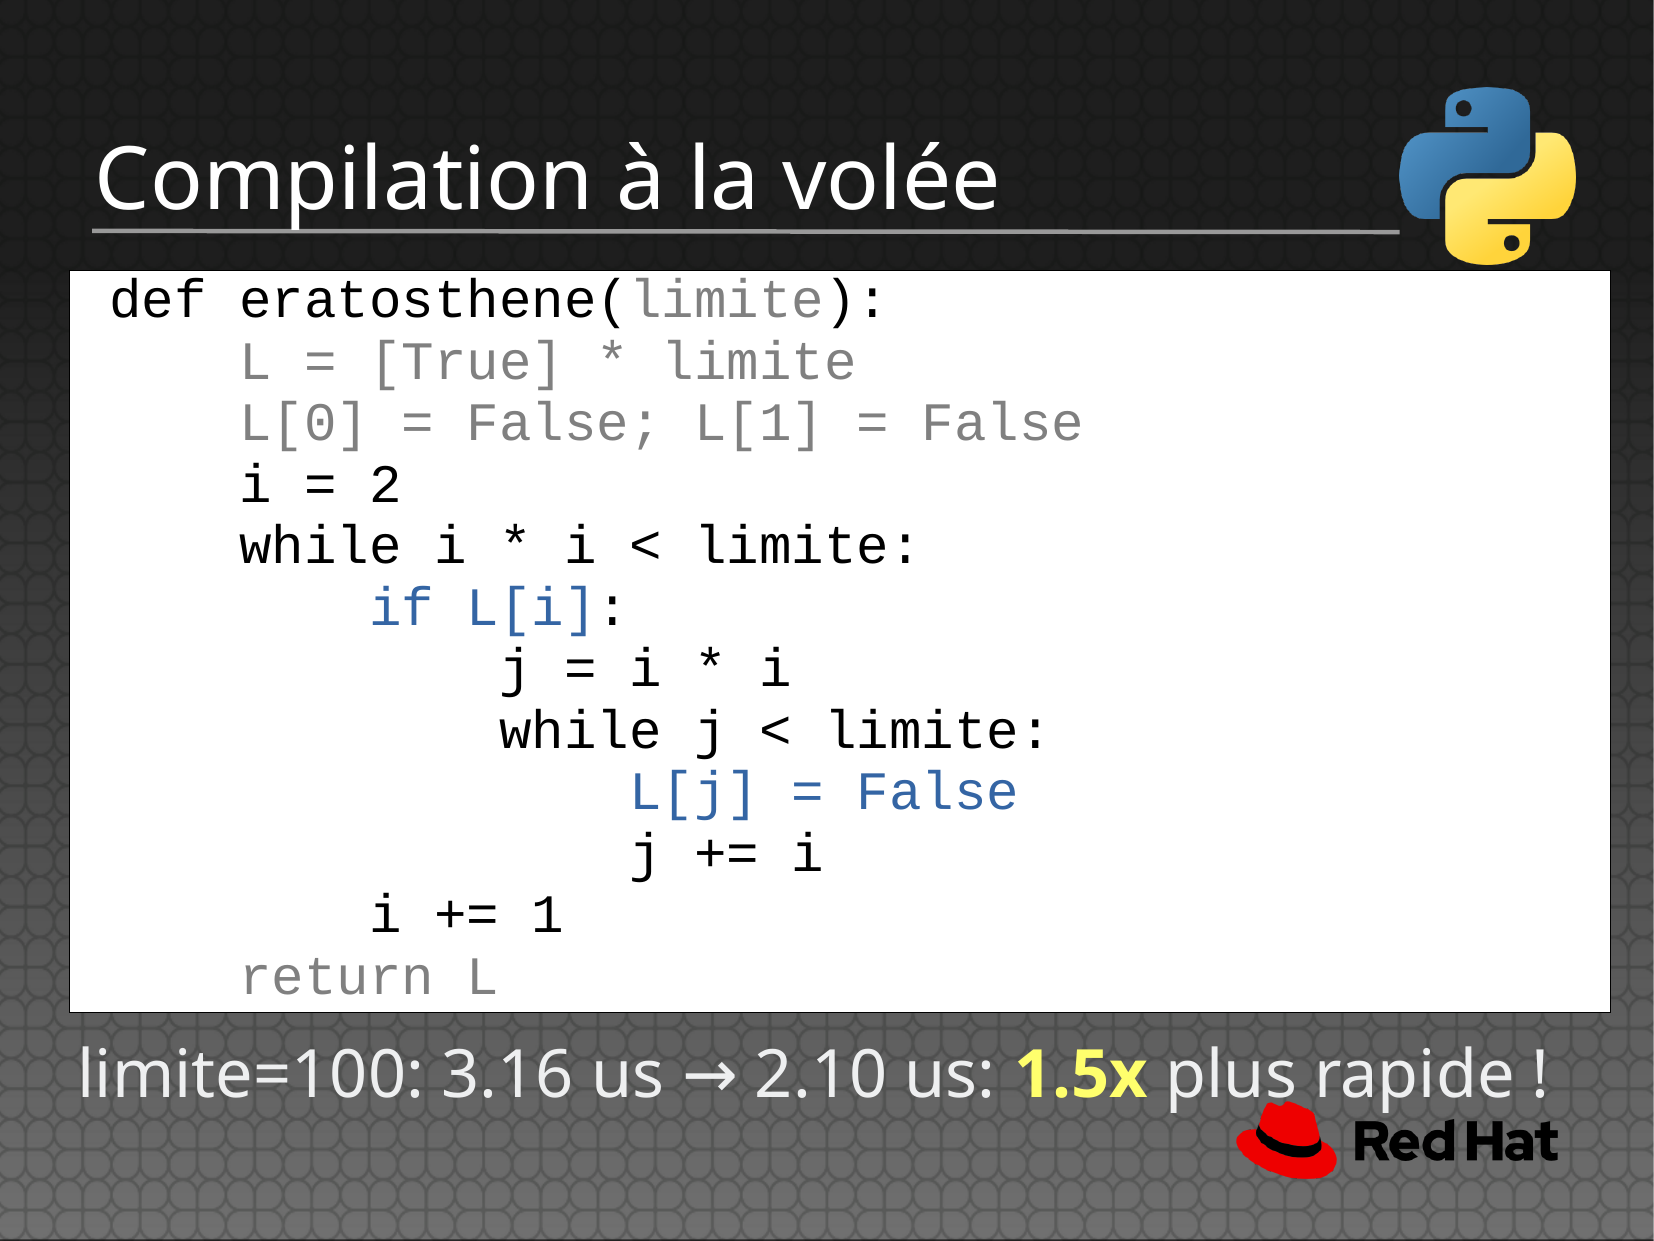

Compilation à la volée
# def eratosthene(limite): L = [True] * limite L[0] = False; L[1] = False i = 2 while i * i < limite: if L[i]: j = i * i while j < limite: L[j] = False j += i i += 1 return L
limite=100: 3.16 us → 2.10 us: 1.5x plus rapide !